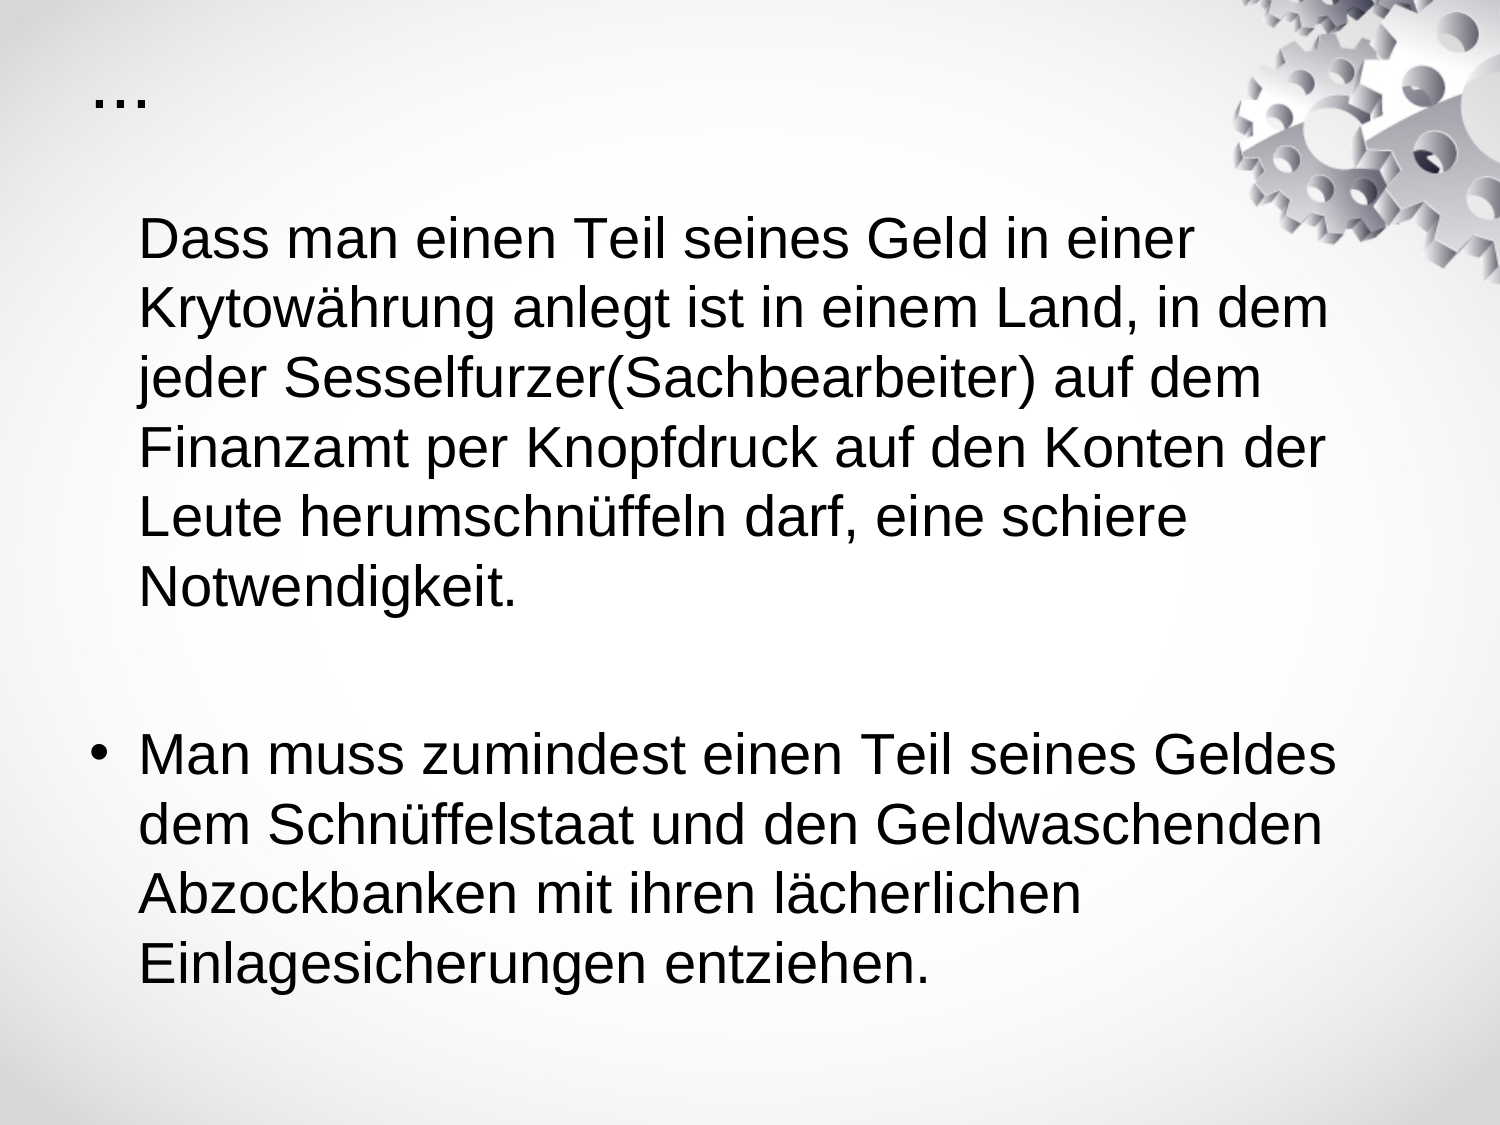

# ...
Dass man einen Teil seines Geld in einer Krytowährung anlegt ist in einem Land, in dem jeder Sesselfurzer(Sachbearbeiter) auf dem Finanzamt per Knopfdruck auf den Konten der Leute herumschnüffeln darf, eine schiere Notwendigkeit.
Man muss zumindest einen Teil seines Geldes dem Schnüffelstaat und den Geldwaschenden Abzockbanken mit ihren lächerlichen Einlagesicherungen entziehen.